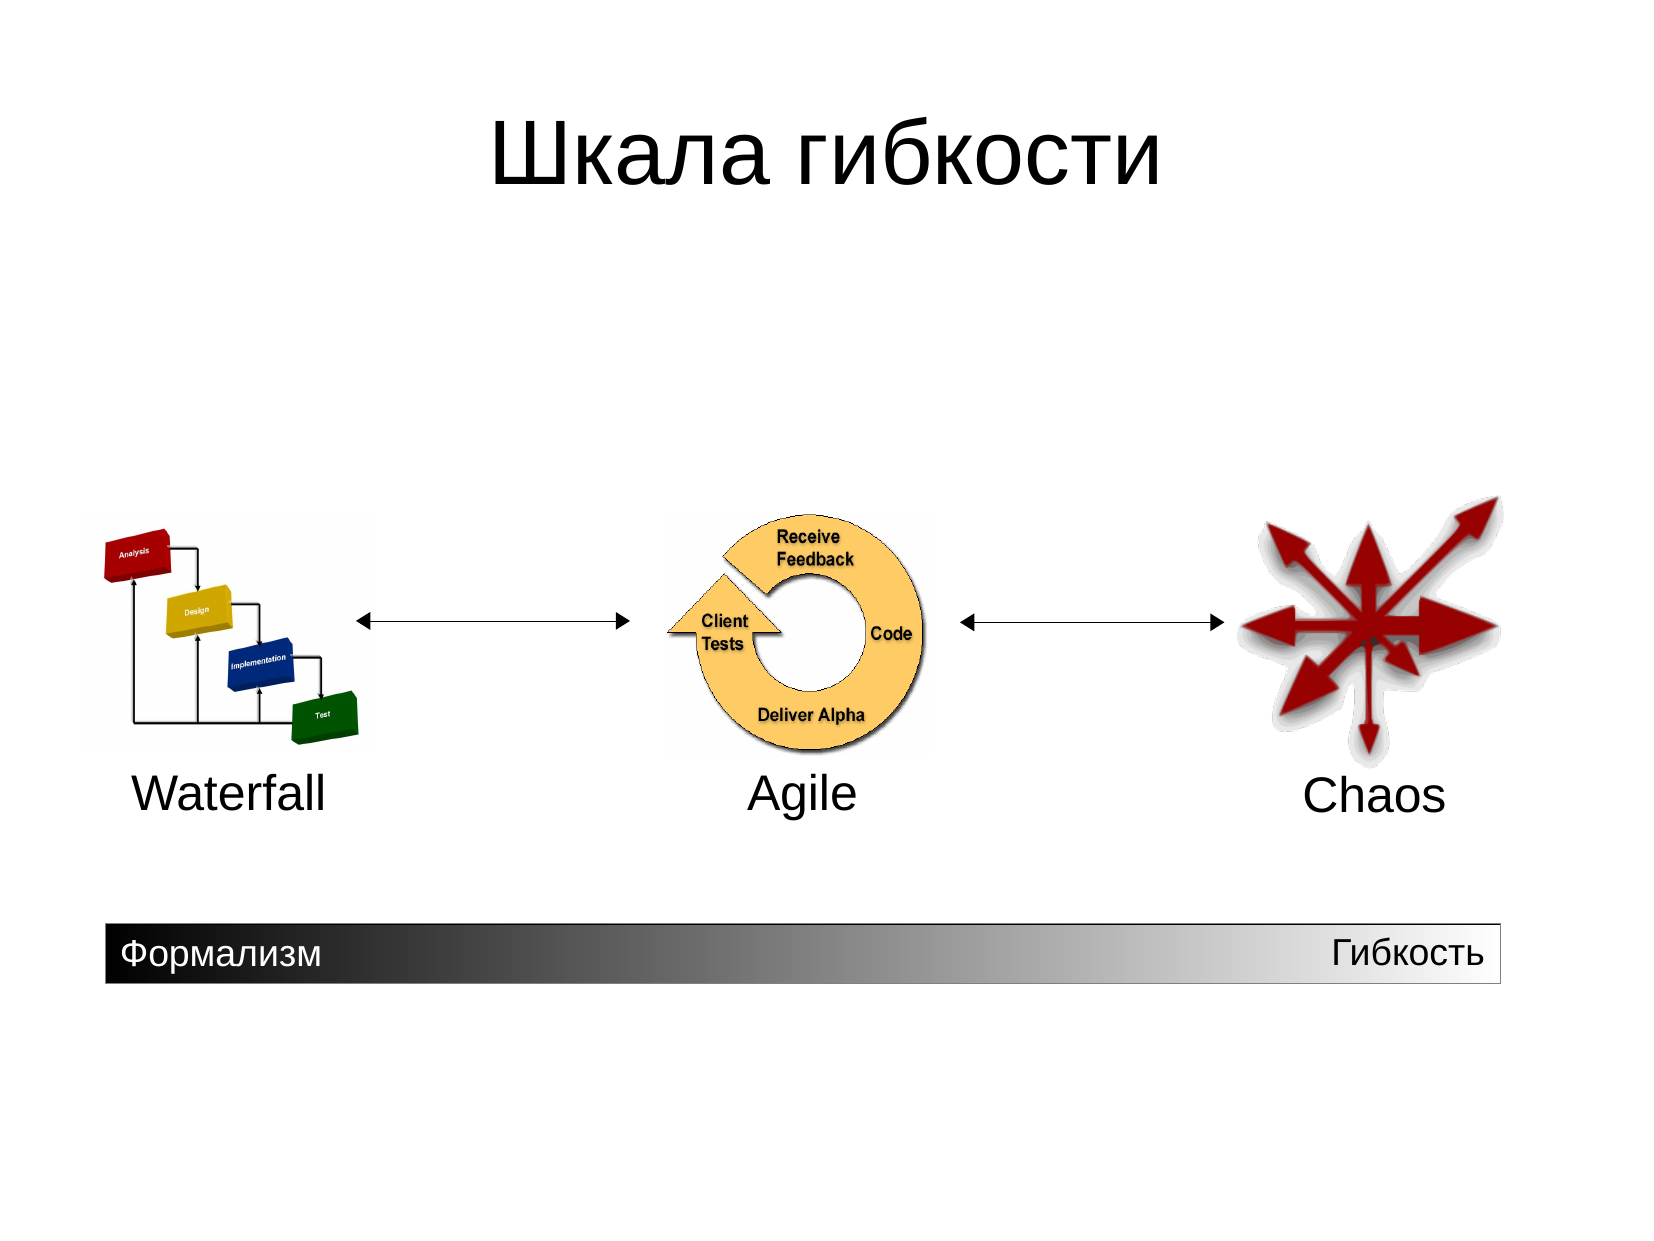

# Шкала гибкости
Waterfall
Agile
Chaos
Формализм
Гибкость